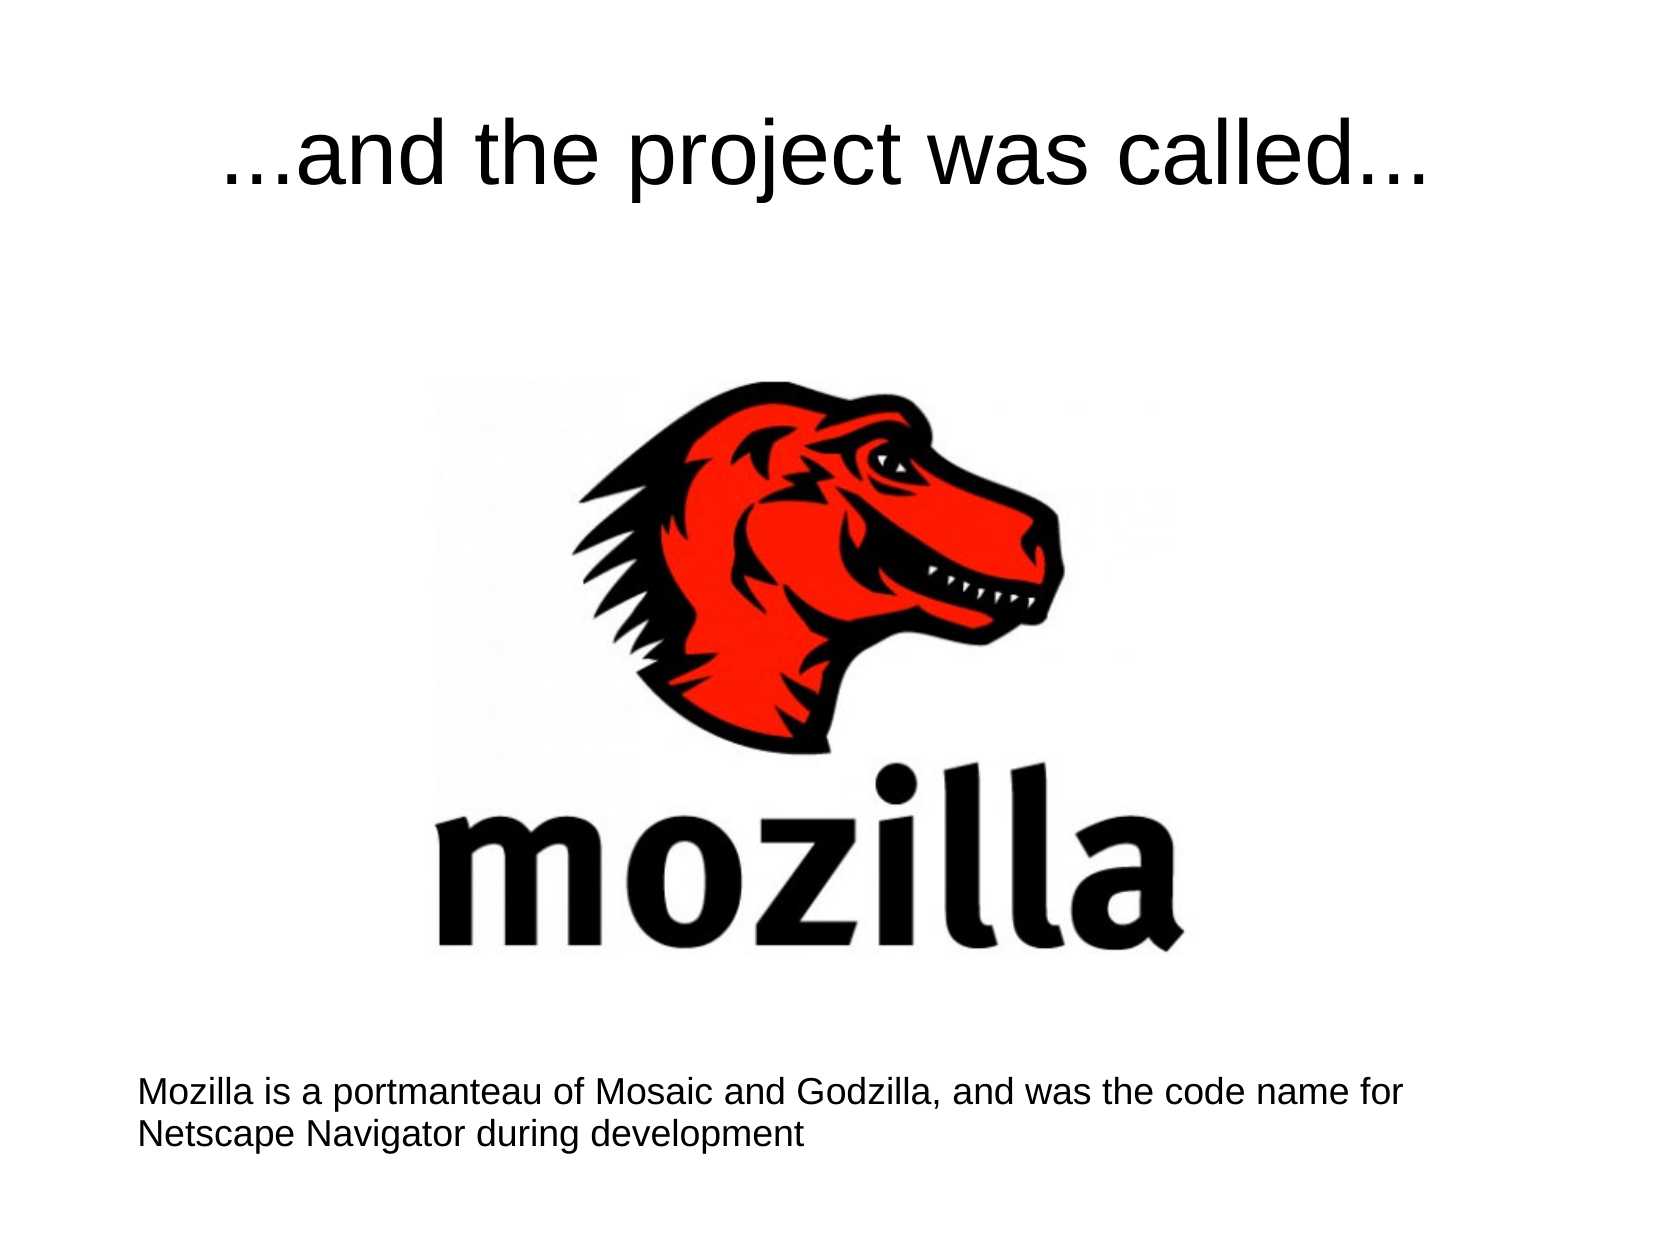

# ...and the project was called...
Mozilla is a portmanteau of Mosaic and Godzilla, and was the code name for Netscape Navigator during development